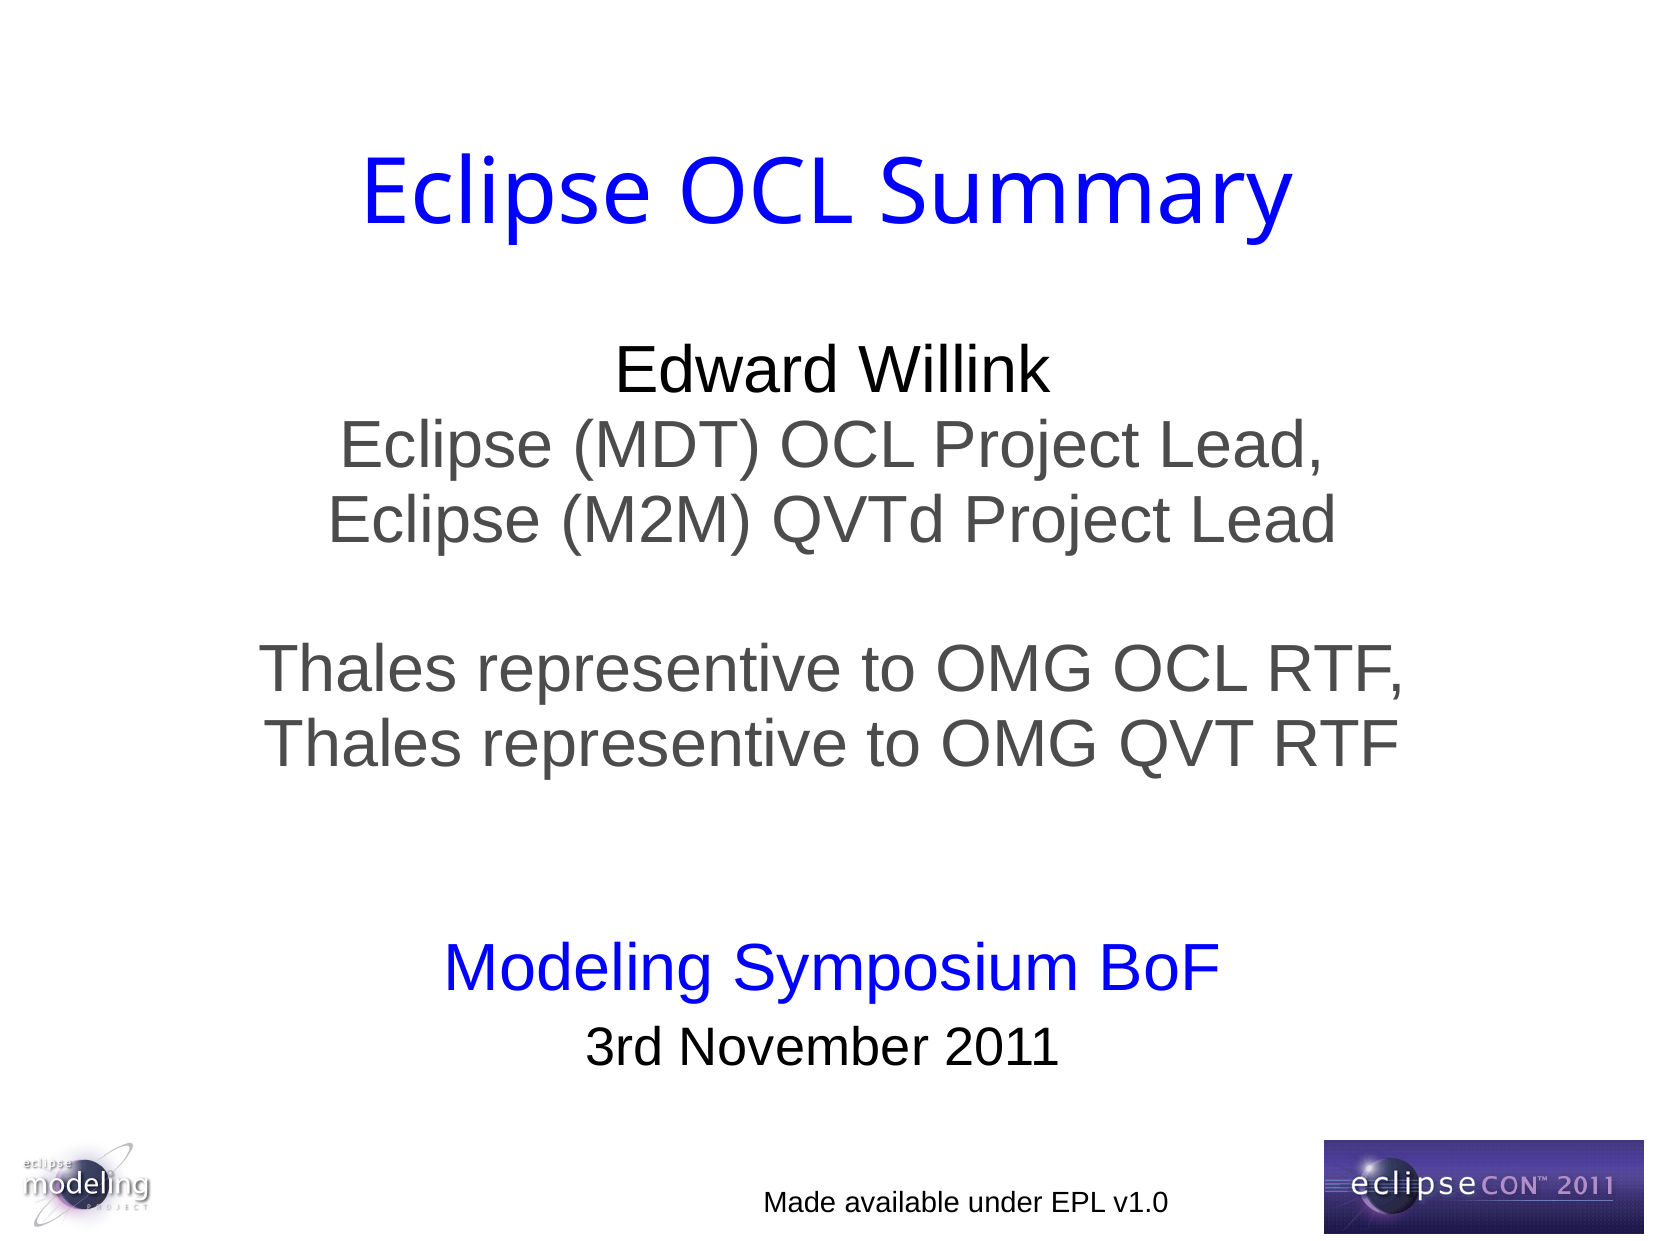

# Eclipse OCL Summary
Edward Willink
Eclipse (MDT) OCL Project Lead,
Eclipse (M2M) QVTd Project Lead
Thales representive to OMG OCL RTF,
Thales representive to OMG QVT RTF
Modeling Symposium BoF
3rd November 2011